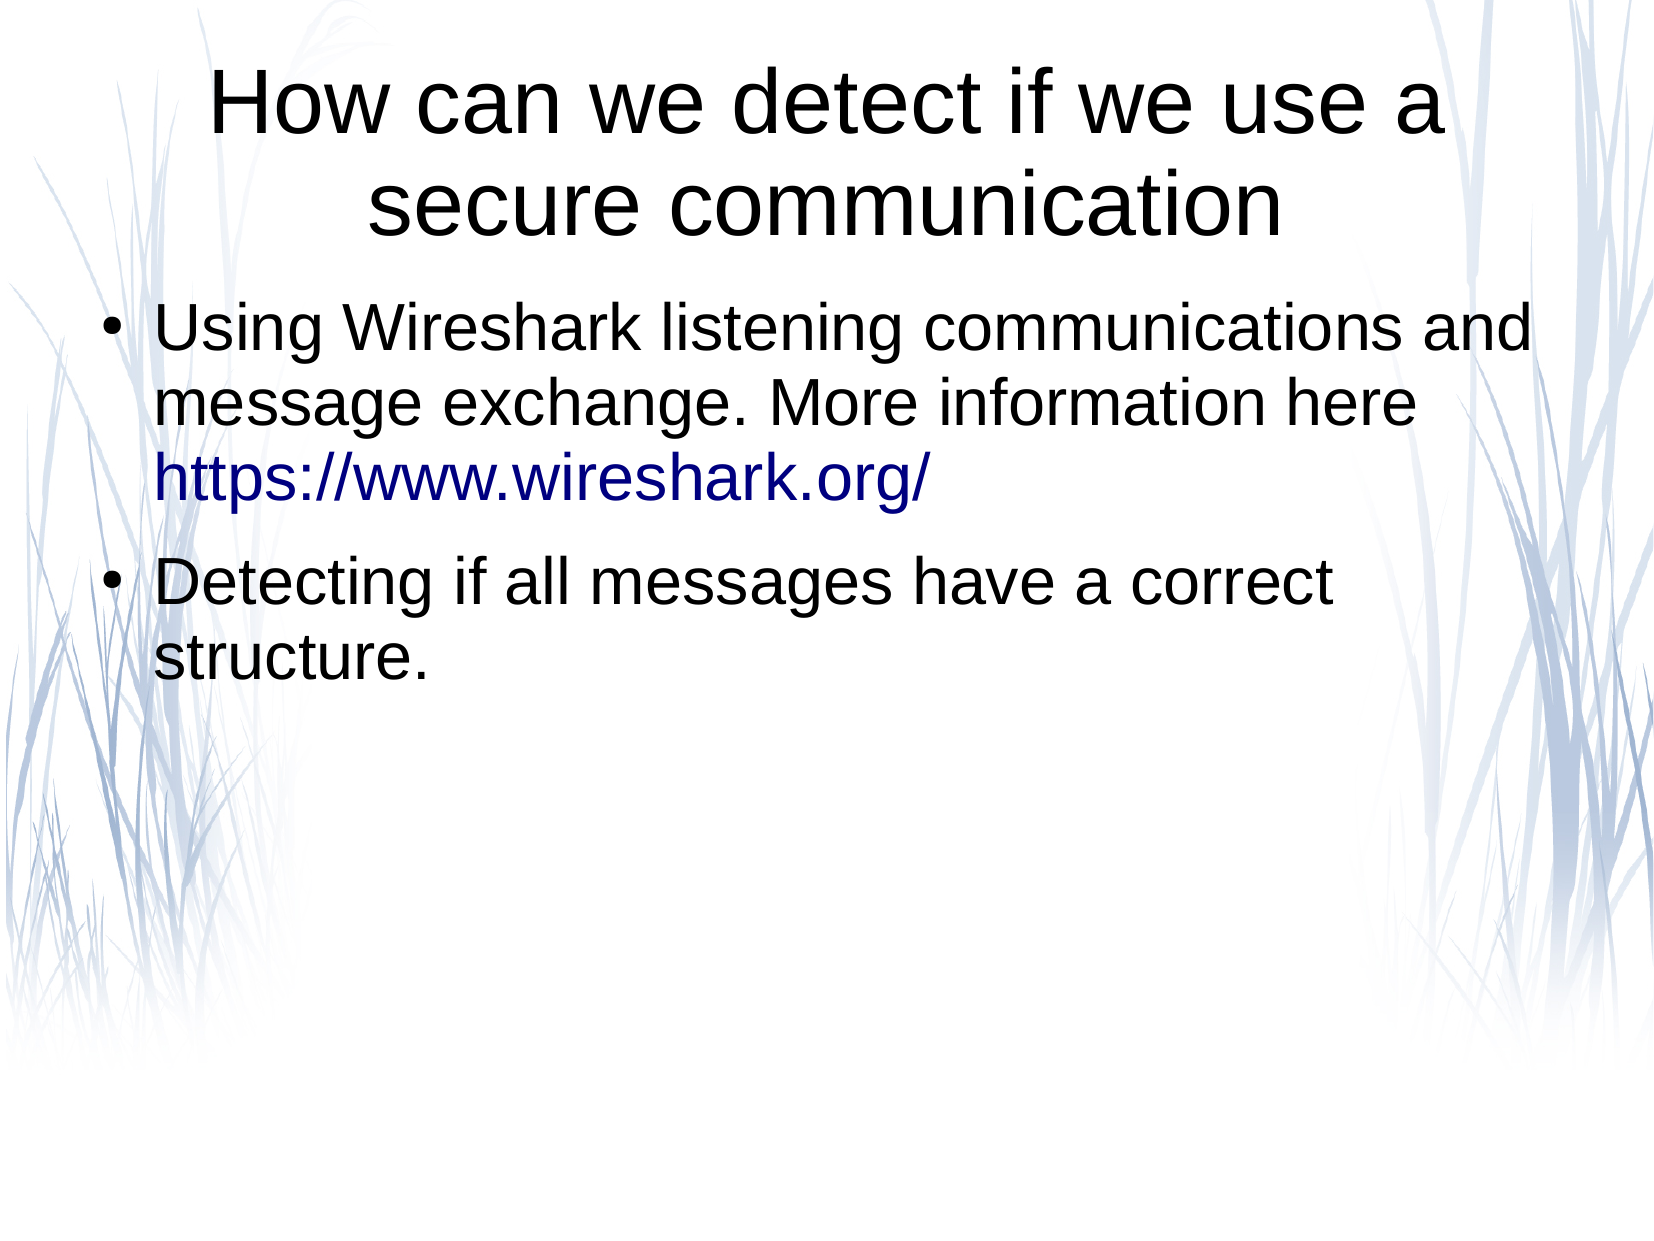

# How can we detect if we use a secure communication
Using Wireshark listening communications and message exchange. More information here https://www.wireshark.org/
Detecting if all messages have a correct structure.